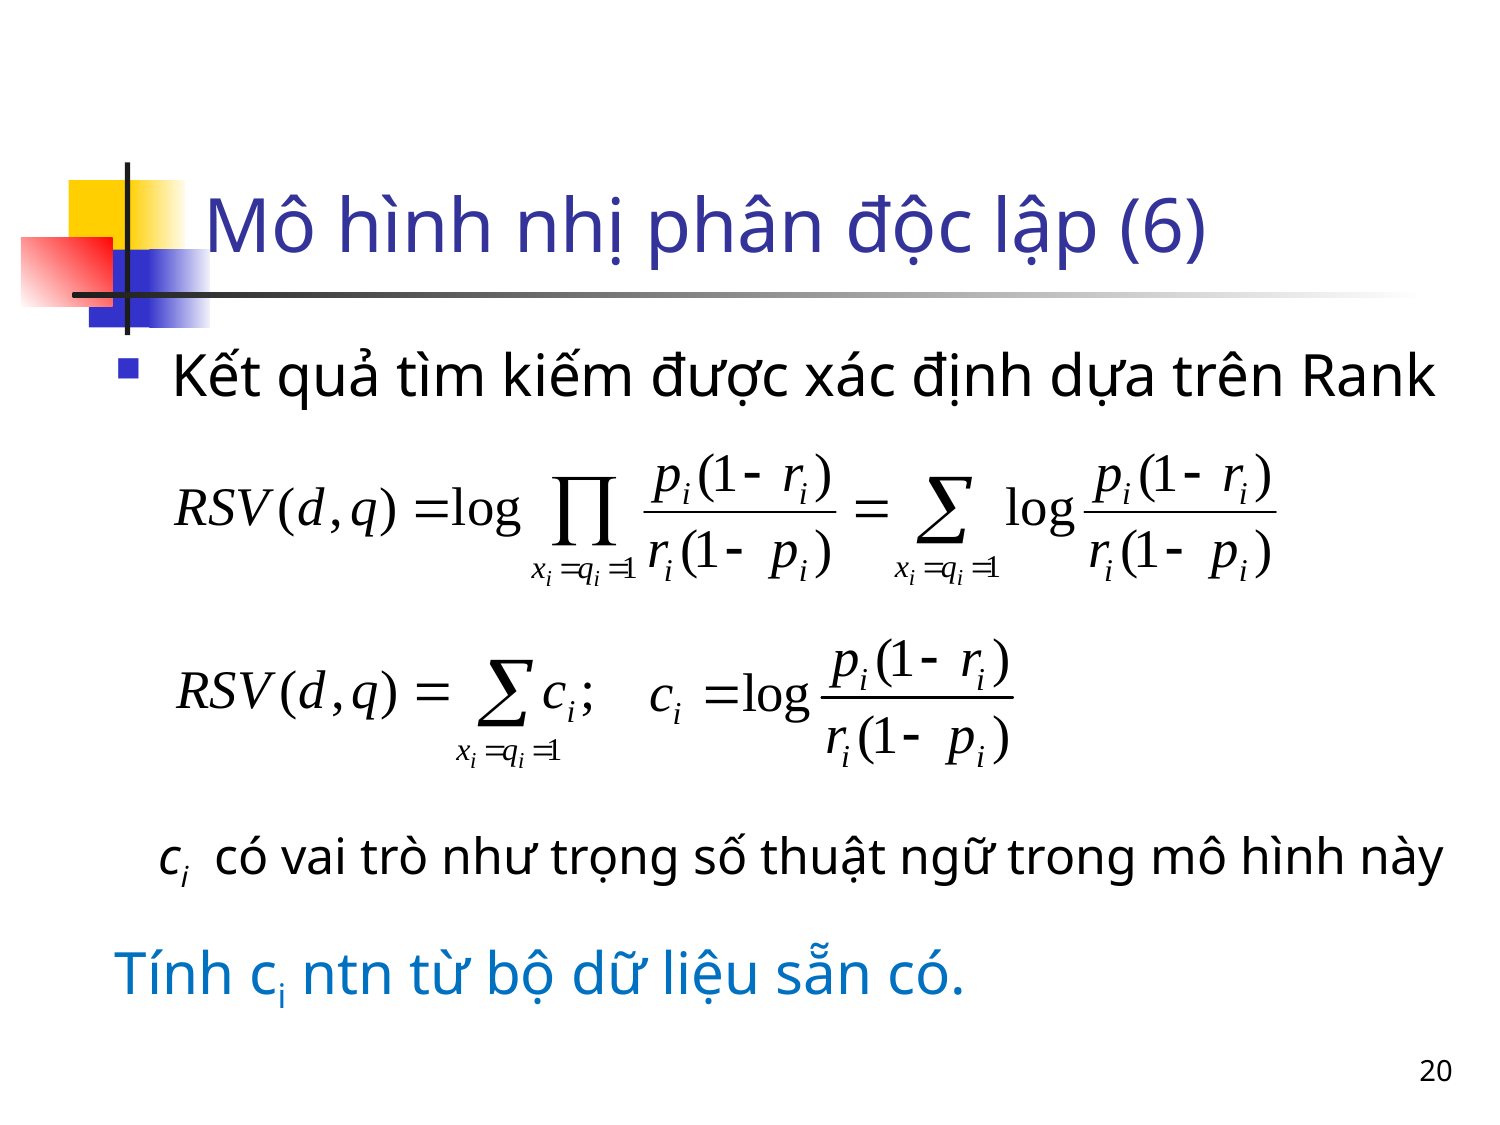

# Mô hình nhị phân độc lập (6)
Kết quả tìm kiếm được xác định dựa trên Rank
ci có vai trò như trọng số thuật ngữ trong mô hình này
Tính ci ntn từ bộ dữ liệu sẵn có.